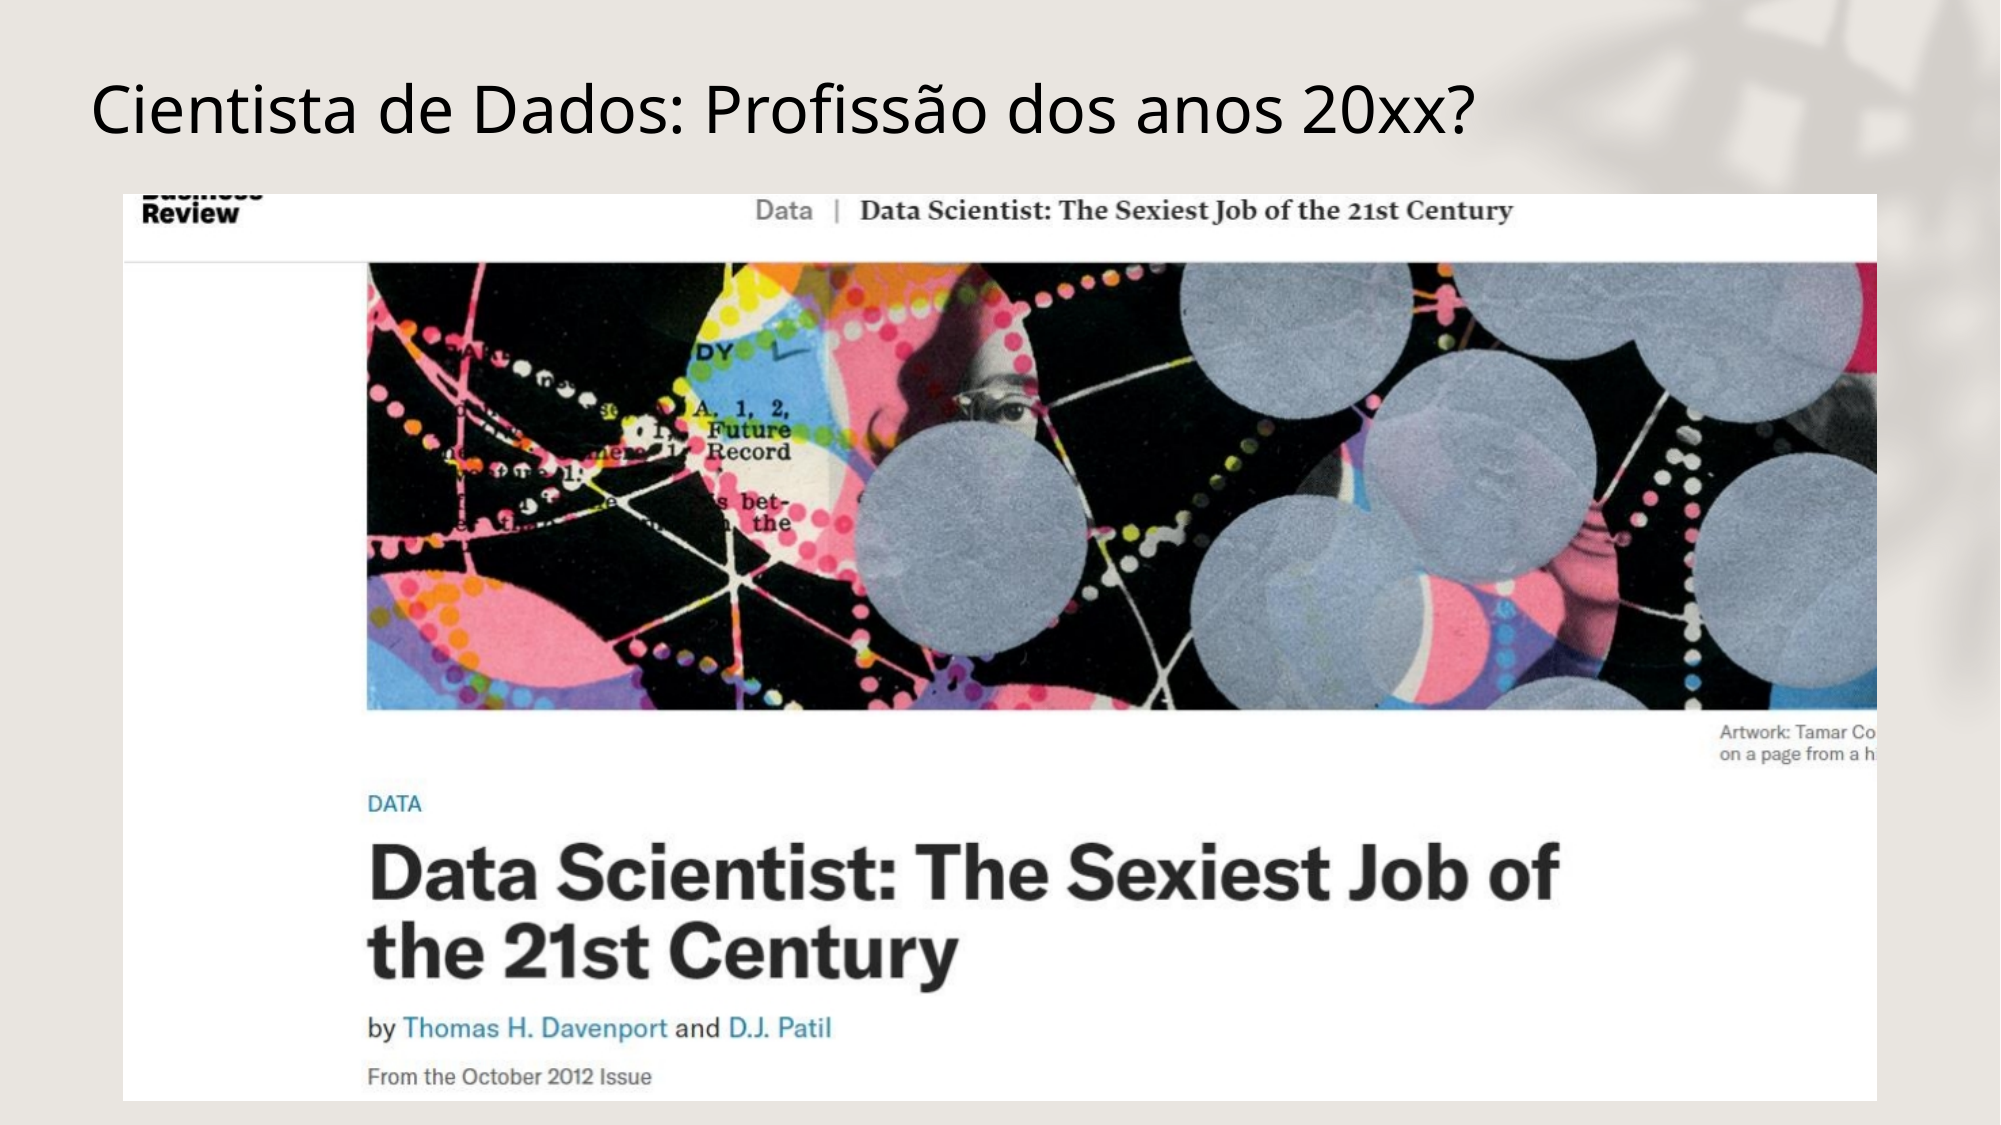

# Cientista de Dados: Profissão dos anos 20xx?